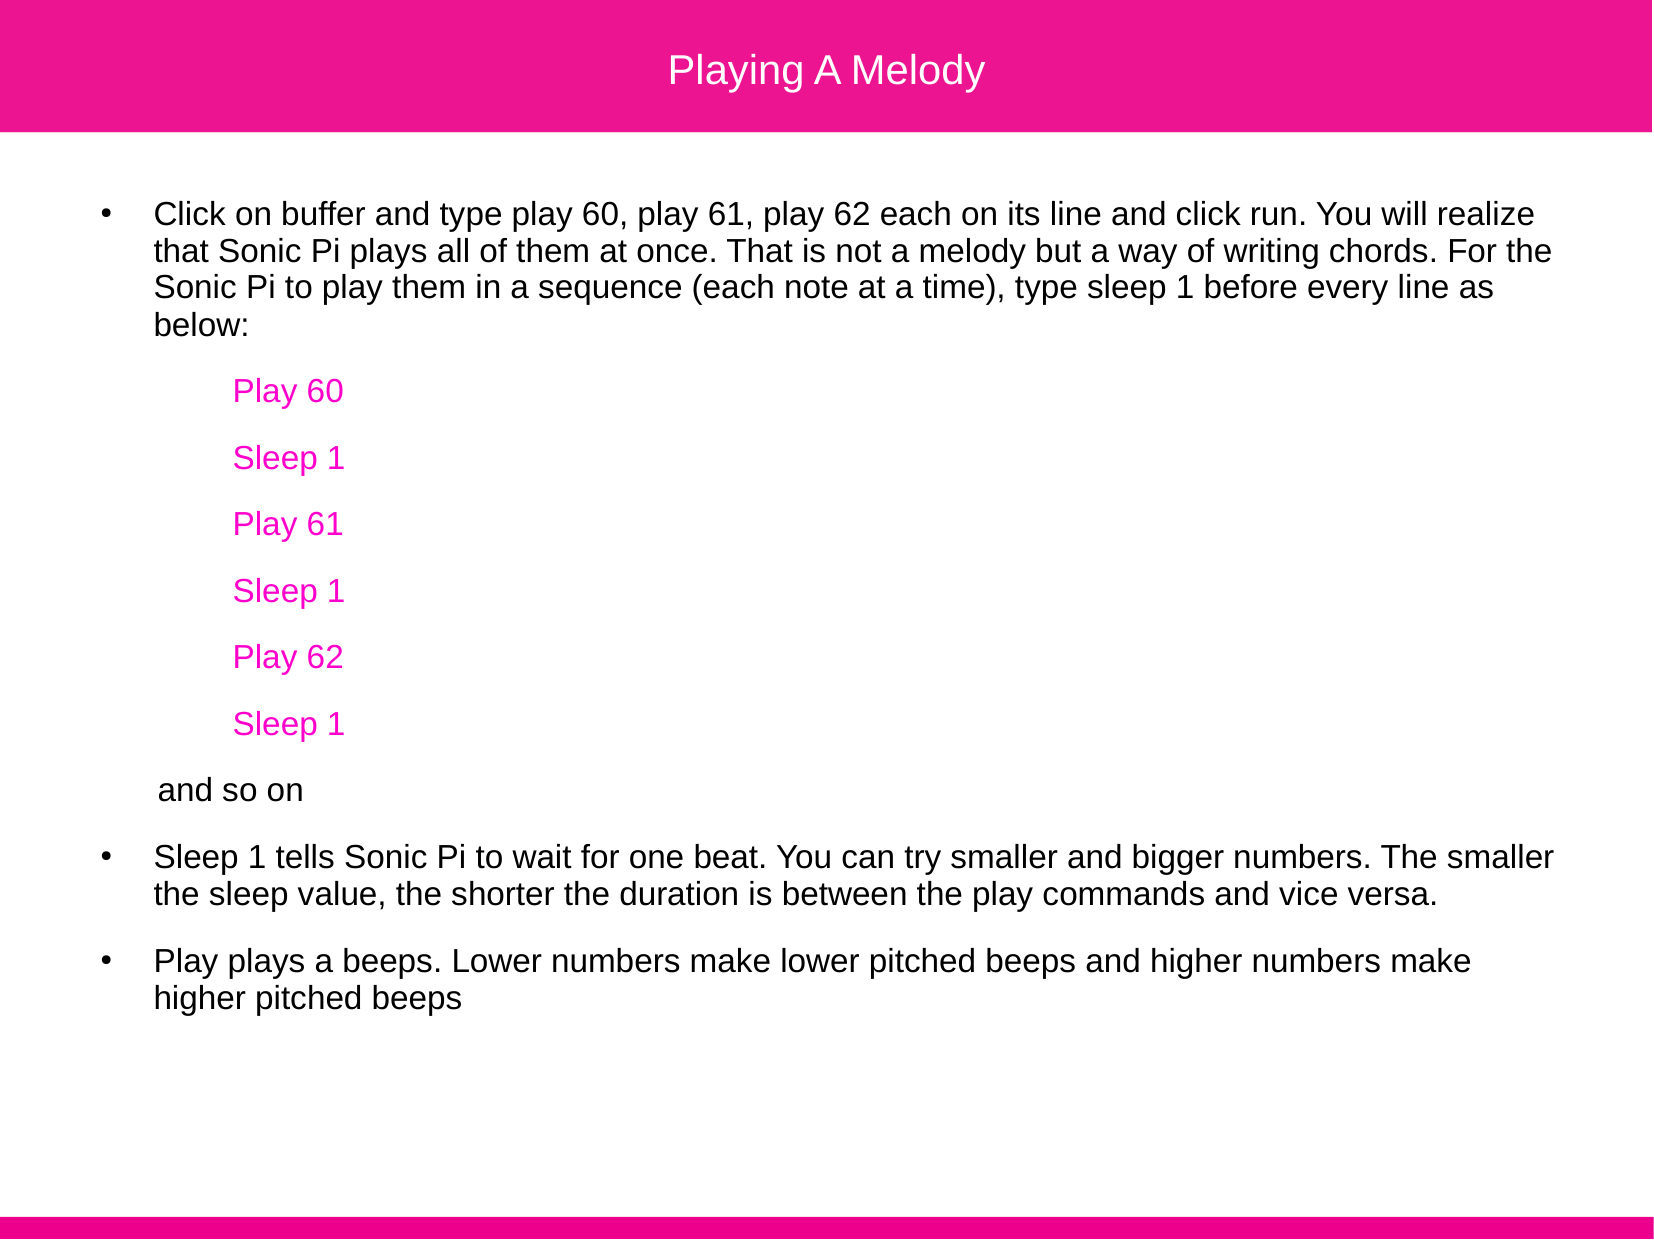

# Playing A Melody
Click on buffer and type play 60, play 61, play 62 each on its line and click run. You will realize that Sonic Pi plays all of them at once. That is not a melody but a way of writing chords. For the Sonic Pi to play them in a sequence (each note at a time), type sleep 1 before every line as below:
 		Play 60
 		Sleep 1
 		Play 61
 		Sleep 1
 		Play 62
 		Sleep 1
 	and so on
Sleep 1 tells Sonic Pi to wait for one beat. You can try smaller and bigger numbers. The smaller the sleep value, the shorter the duration is between the play commands and vice versa.
Play plays a beeps. Lower numbers make lower pitched beeps and higher numbers make higher pitched beeps